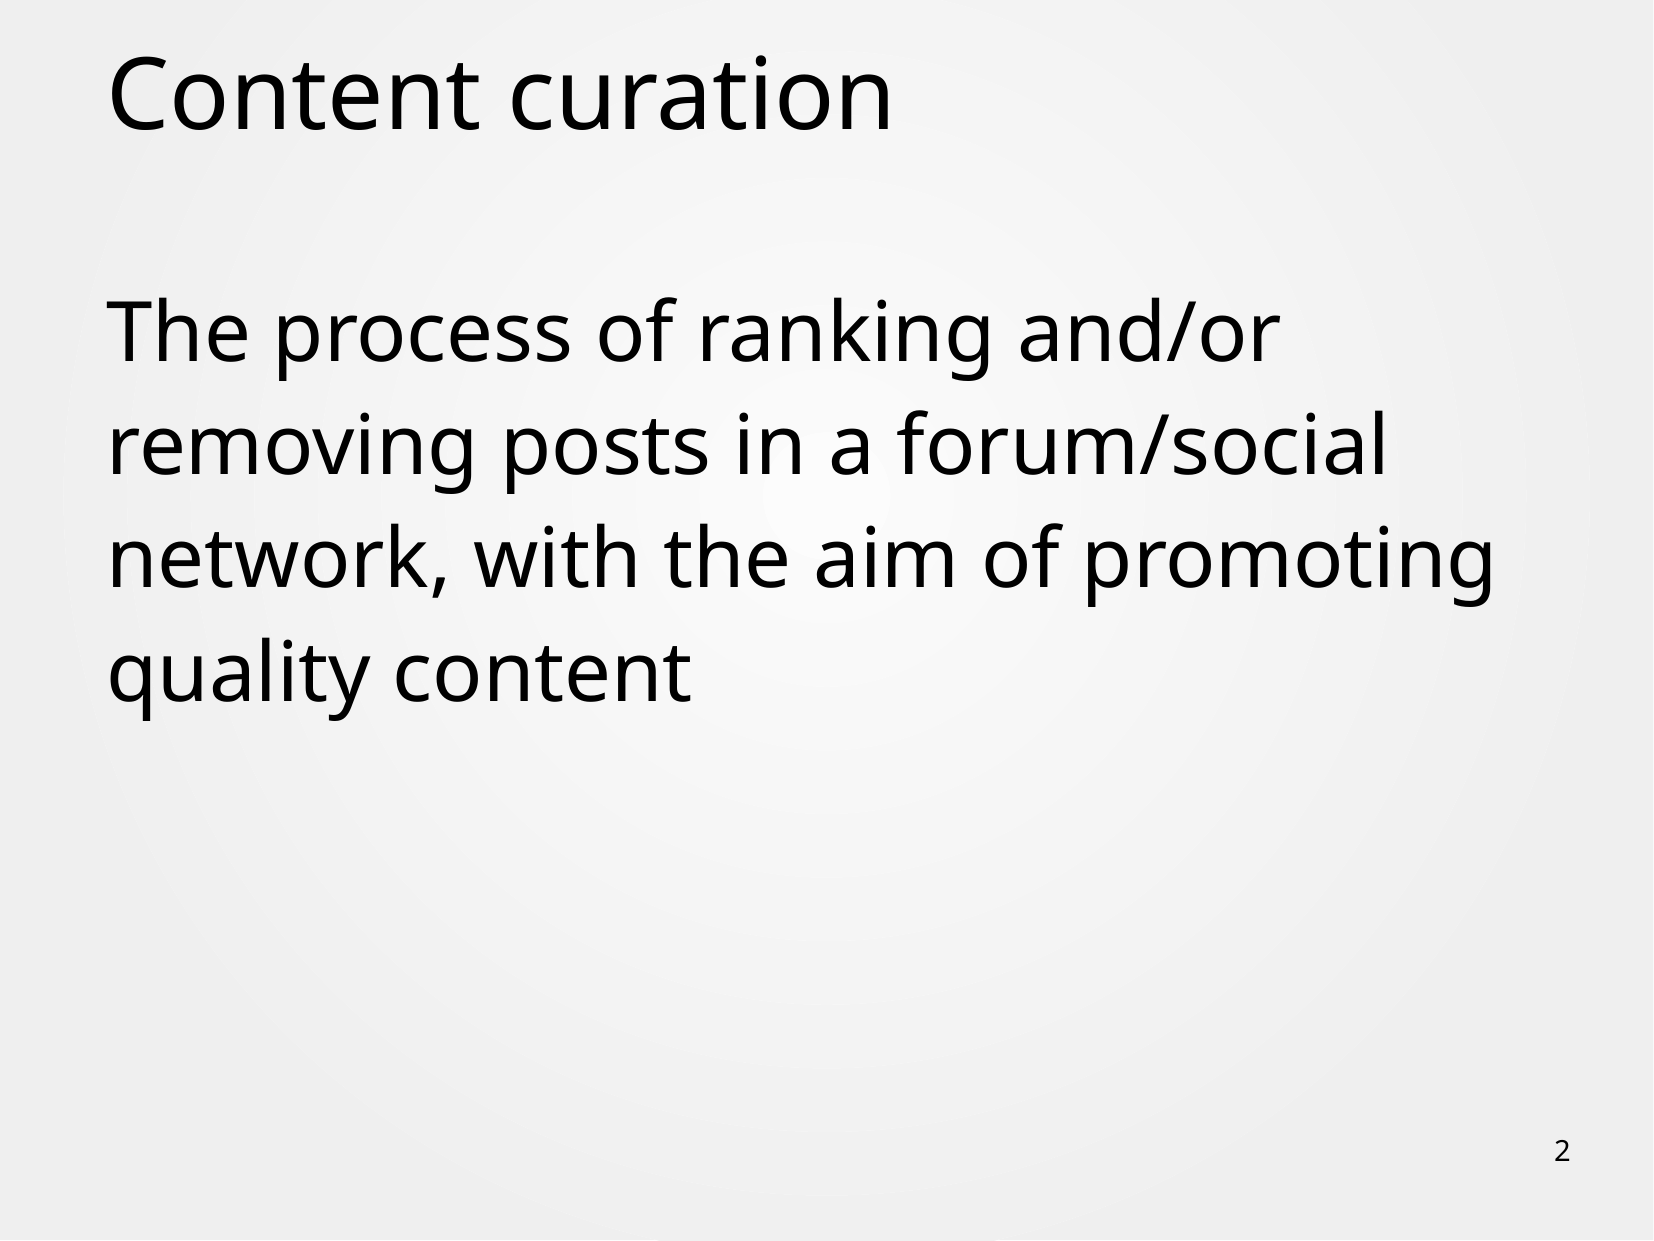

# Content curation The process of ranking and/or removing posts in a forum/social network, with the aim of promoting quality content
2